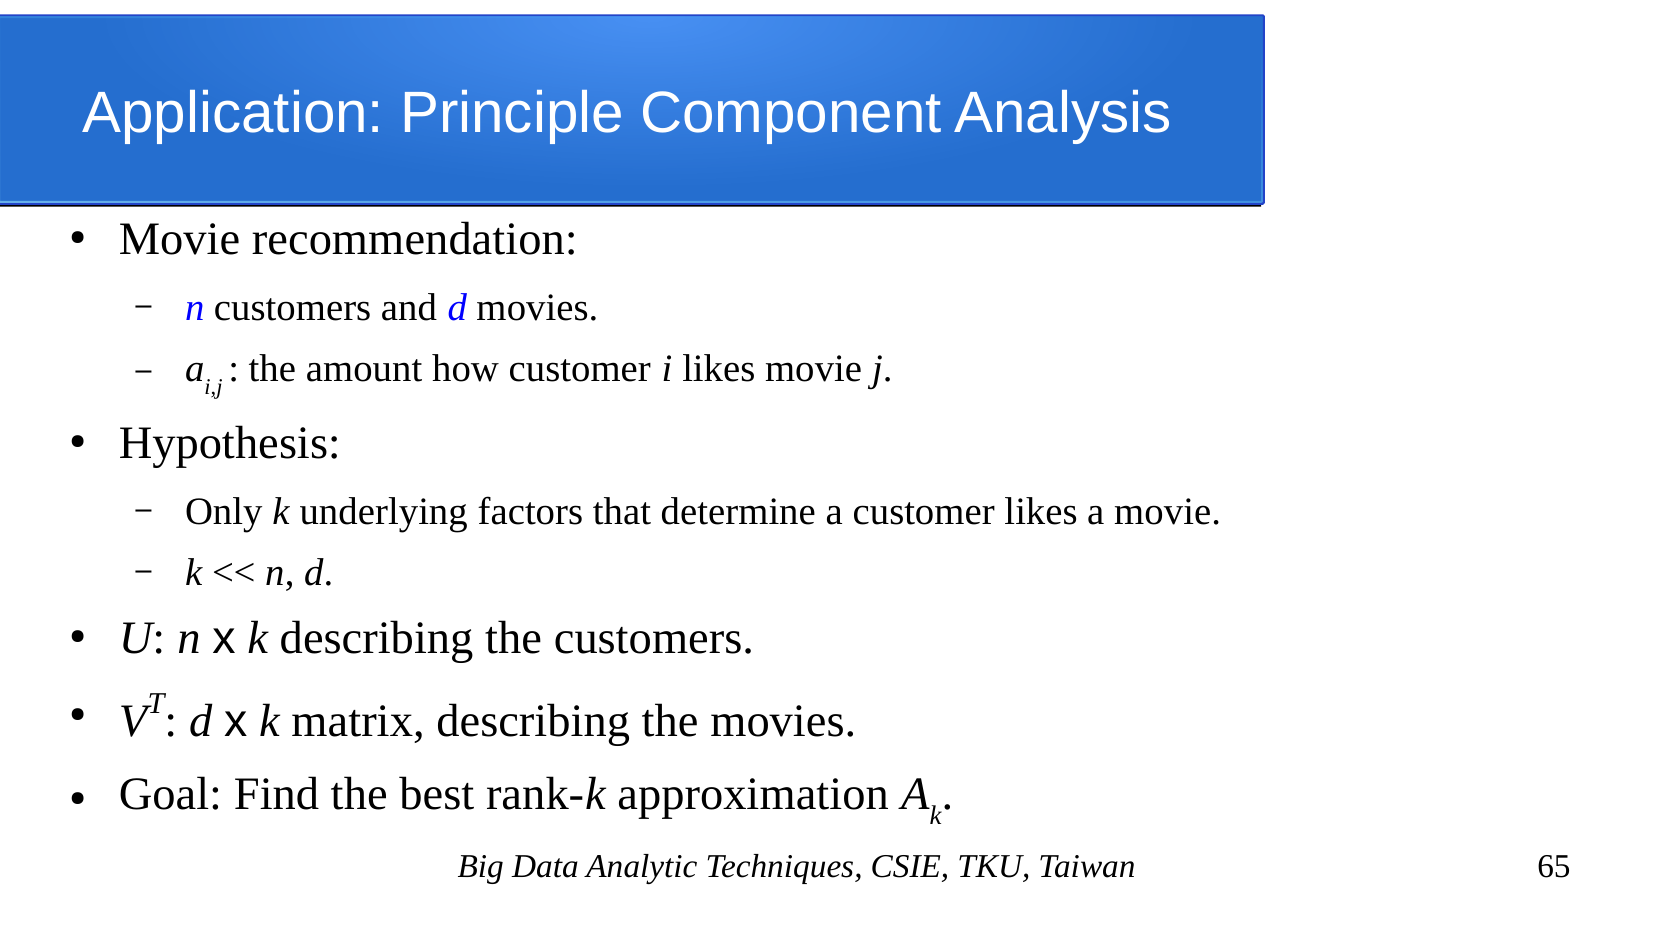

# Application: Principle Component Analysis
Movie recommendation:
n customers and d movies.
ai,j : the amount how customer i likes movie j.
Hypothesis:
Only k underlying factors that determine a customer likes a movie.
k << n, d.
U: n x k describing the customers.
VT: d x k matrix, describing the movies.
Goal: Find the best rank-k approximation Ak.
Big Data Analytic Techniques, CSIE, TKU, Taiwan
65